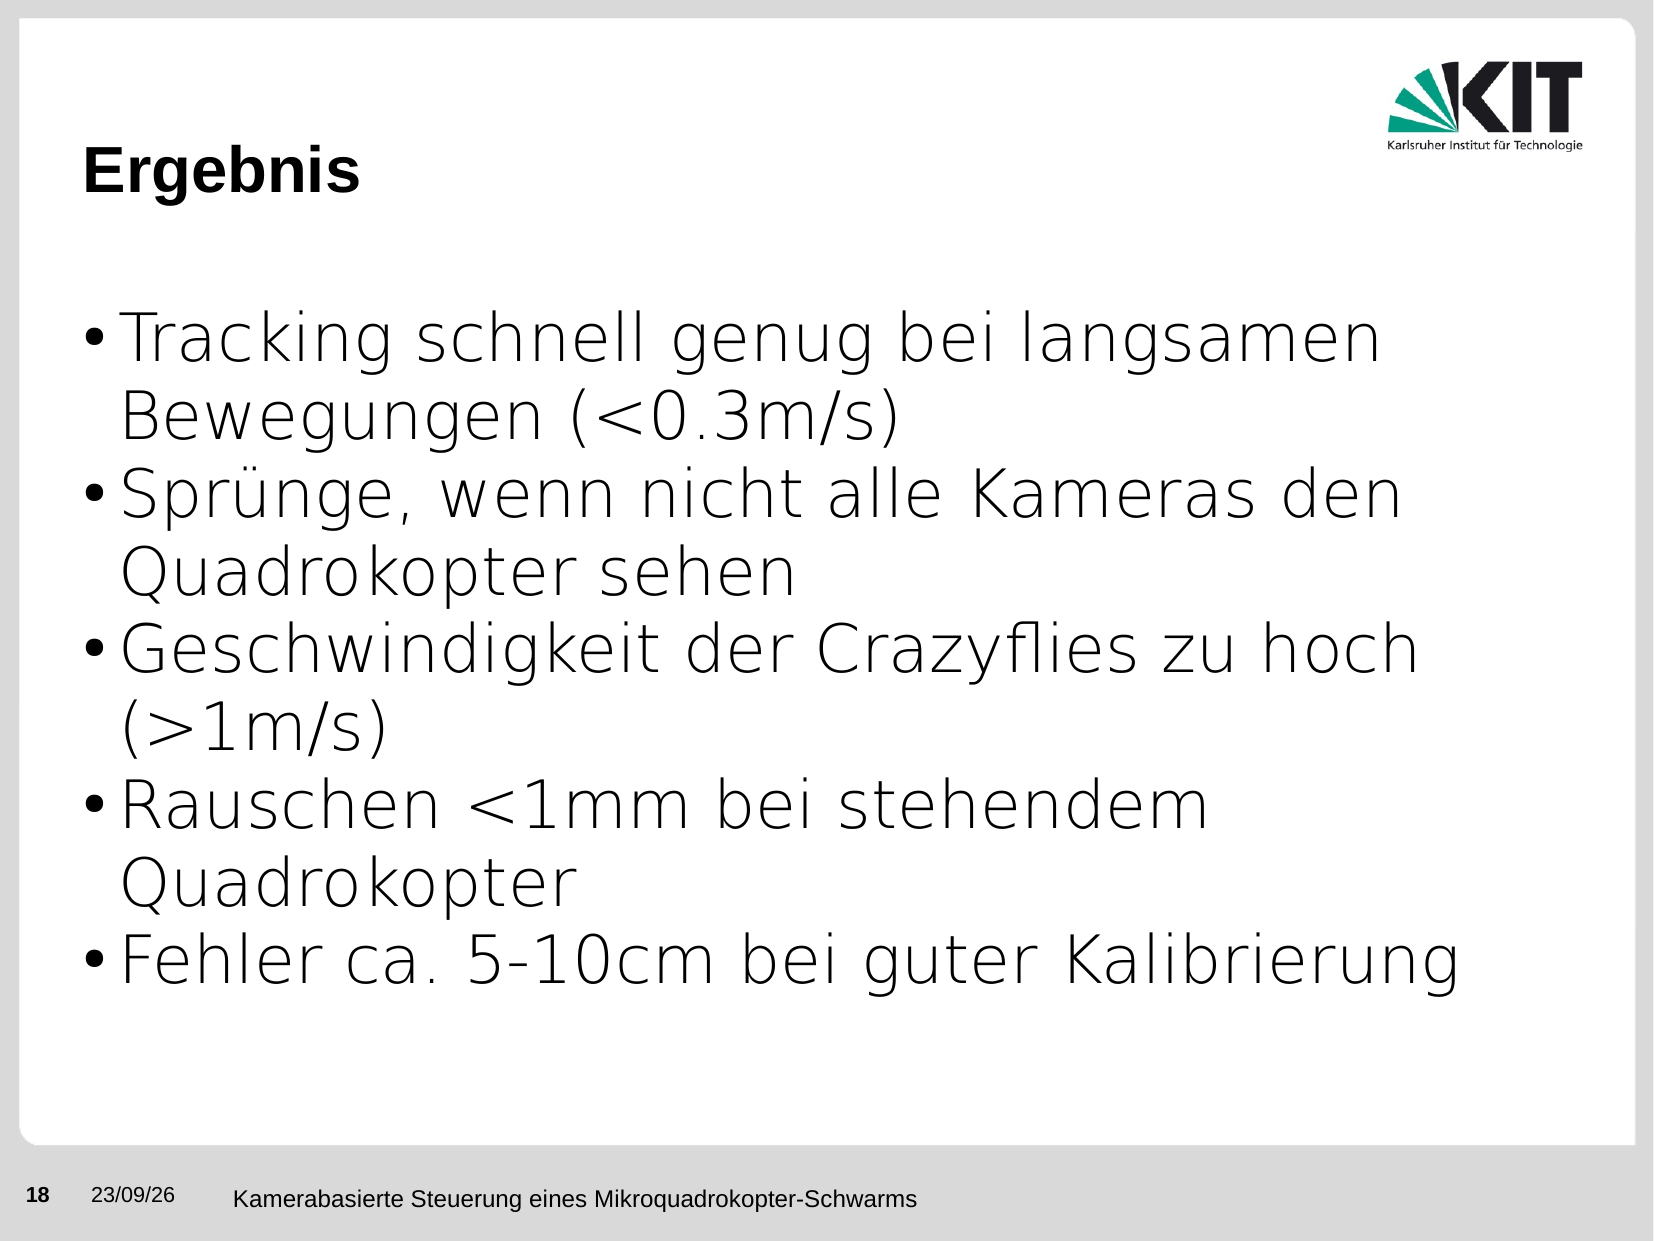

# Ergebnis
Tracking schnell genug bei langsamen Bewegungen (<0.3m/s)
Sprünge, wenn nicht alle Kameras den Quadrokopter sehen
Geschwindigkeit der Crazyflies zu hoch (>1m/s)
Rauschen <1mm bei stehendem Quadrokopter
Fehler ca. 5-10cm bei guter Kalibrierung